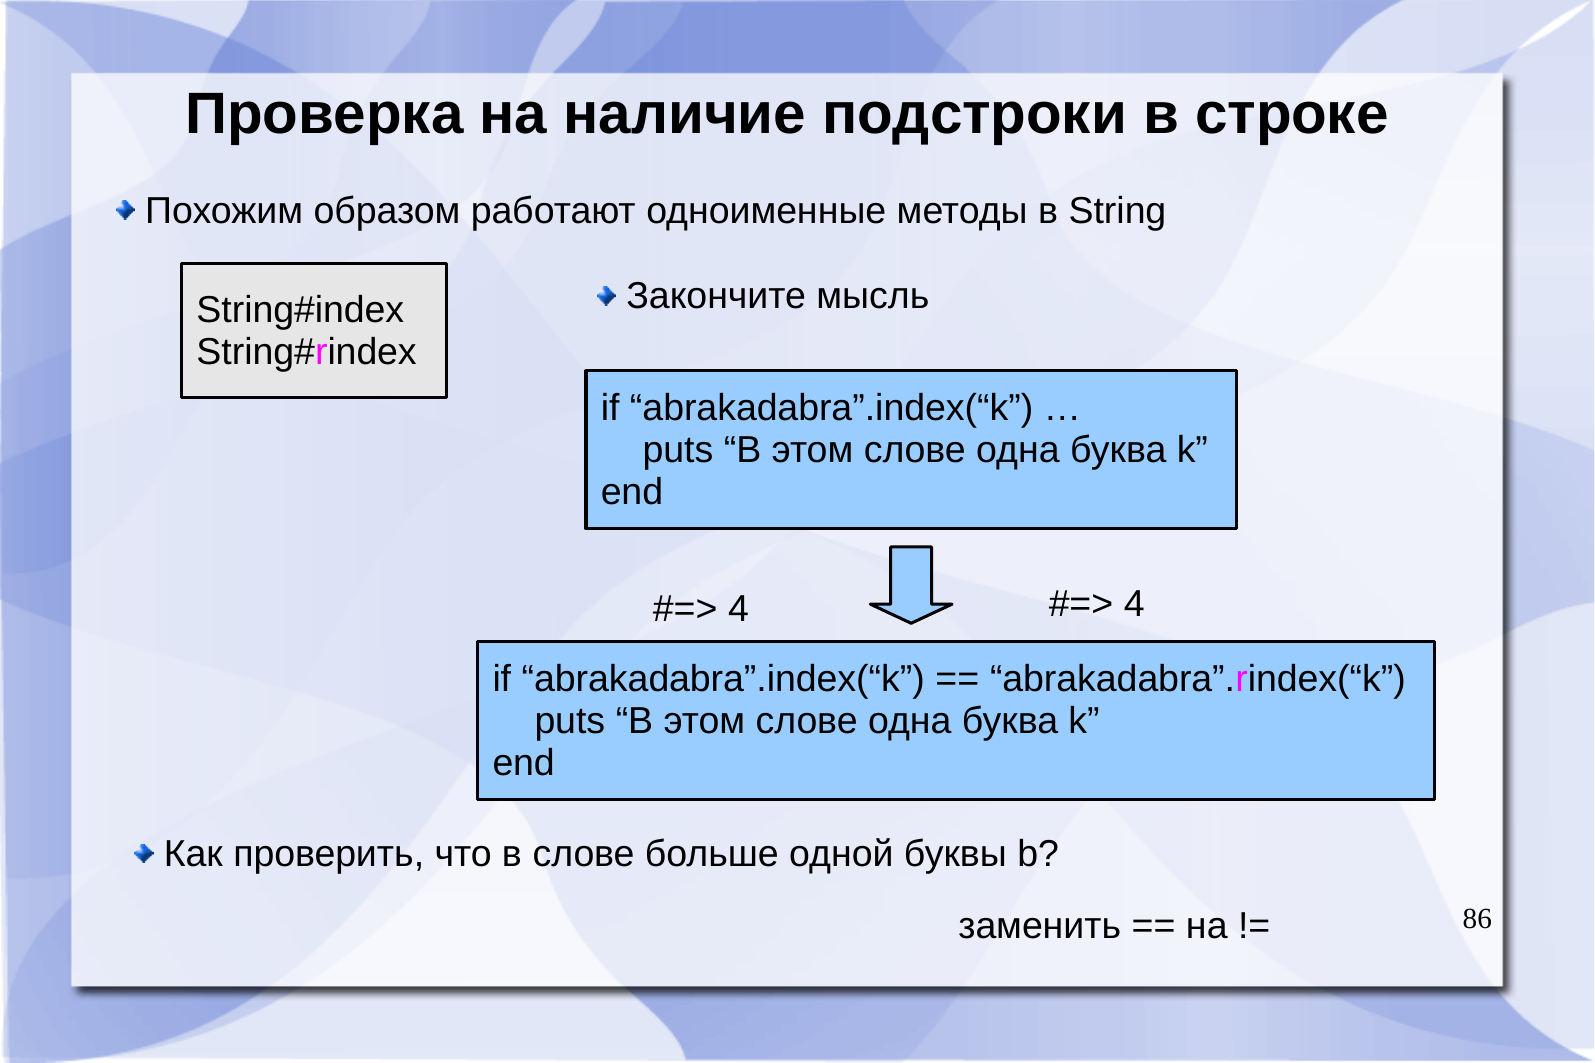

# Проверка на наличие подстроки в строке
 Похожим образом работают одноименные методы в String
String#index
String#rindex
 Закончите мысль
if “abrakadabra”.index(“k”) …
 puts “В этом слове одна буква k”
end
#=> 4
#=> 4
if “abrakadabra”.index(“k”) == “abrakadabra”.rindex(“k”)
 puts “В этом слове одна буква k”
end
 Как проверить, что в слове больше одной буквы b?
заменить == на !=
86